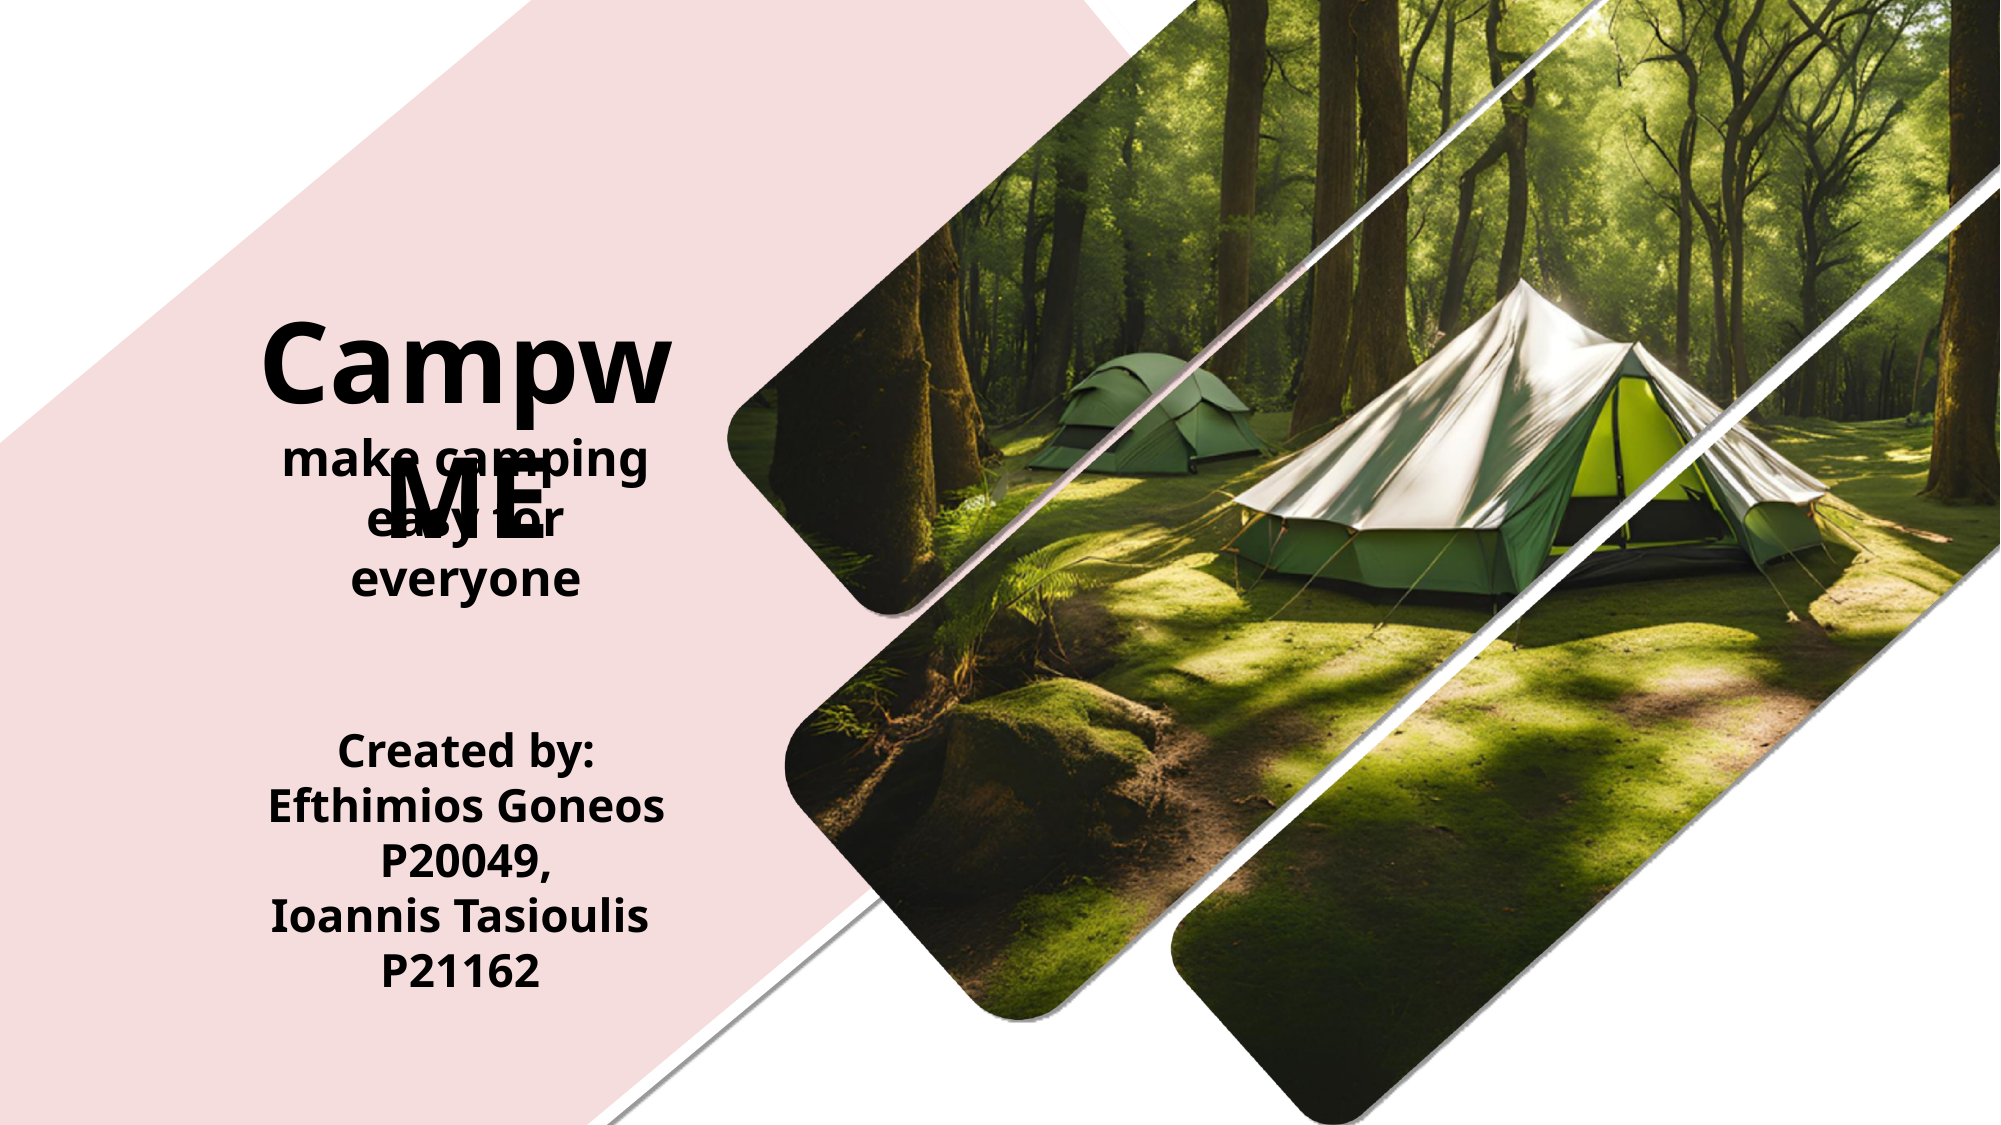

CampwME
make camping easy for everyone
Created by:
Efthimios Goneos P20049,
Ioannis Tasioulis
P21162